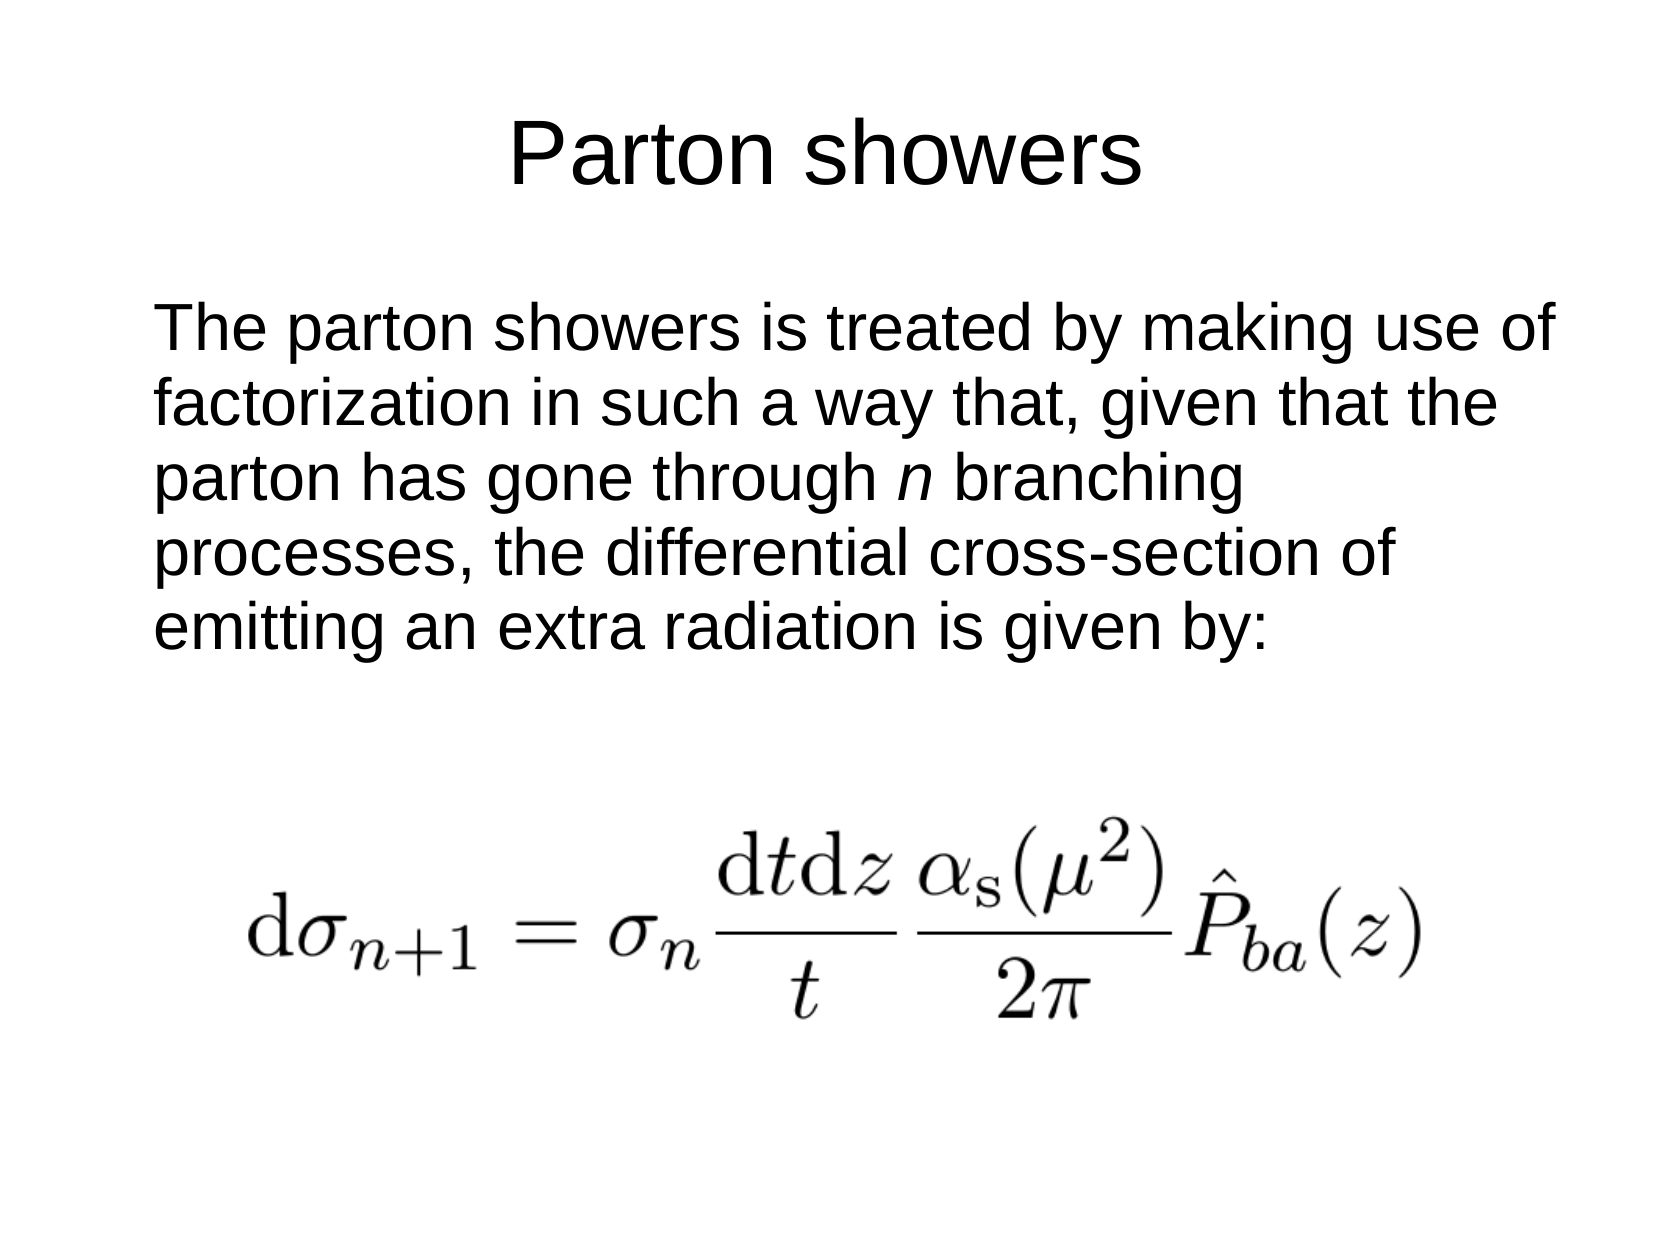

# Parton showers
The parton showers is treated by making use of factorization in such a way that, given that the parton has gone through n branching processes, the differential cross-section of emitting an extra radiation is given by: